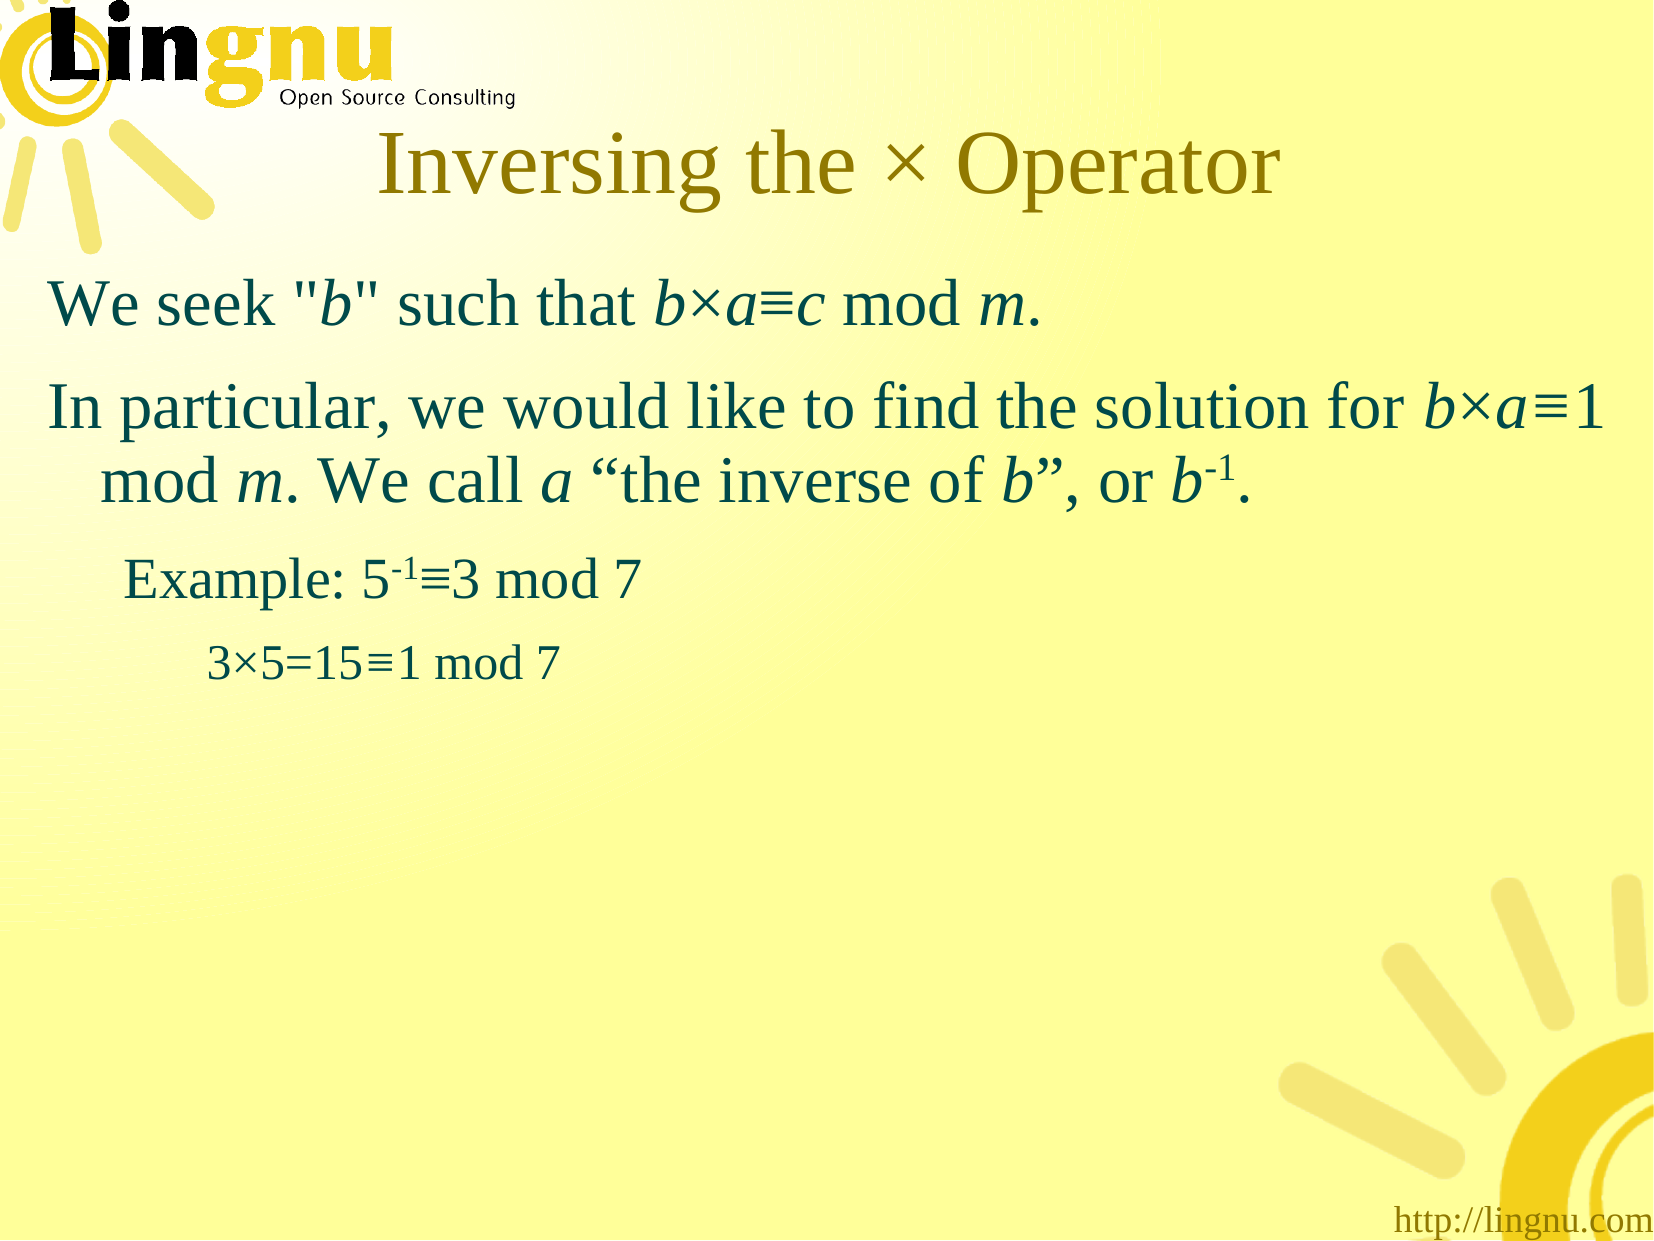

# Inversing the × Operator
We seek "b" such that b×a≡c mod m.
In particular, we would like to find the solution for b×a≡1 mod m. We call a “the inverse of b”, or b-1.
Example: 5-1≡3 mod 7
3×5=15≡1 mod 7